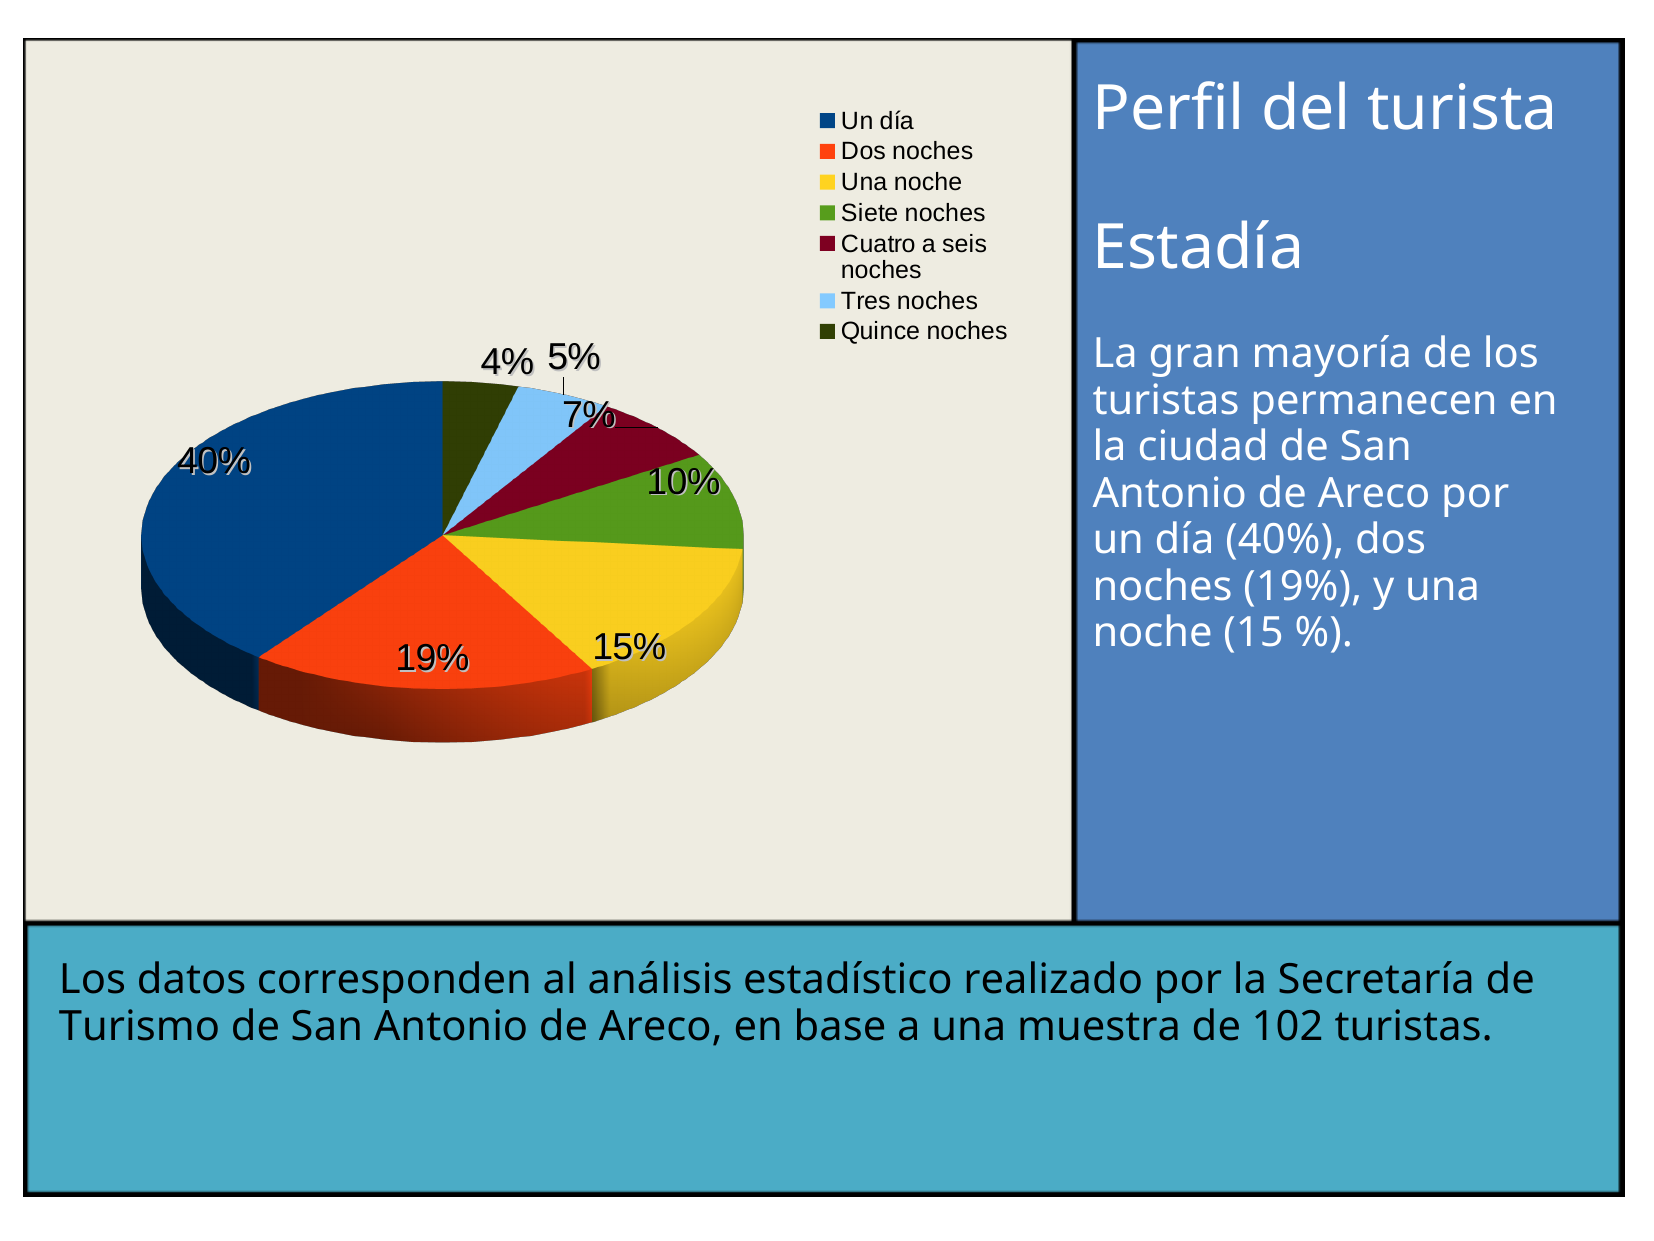

Perfil del turista
Estadía
[unsupported chart]
La gran mayoría de los turistas permanecen en la ciudad de San Antonio de Areco por un día (40%), dos noches (19%), y una noche (15 %).
Los datos corresponden al análisis estadístico realizado por la Secretaría de Turismo de San Antonio de Areco, en base a una muestra de 102 turistas.